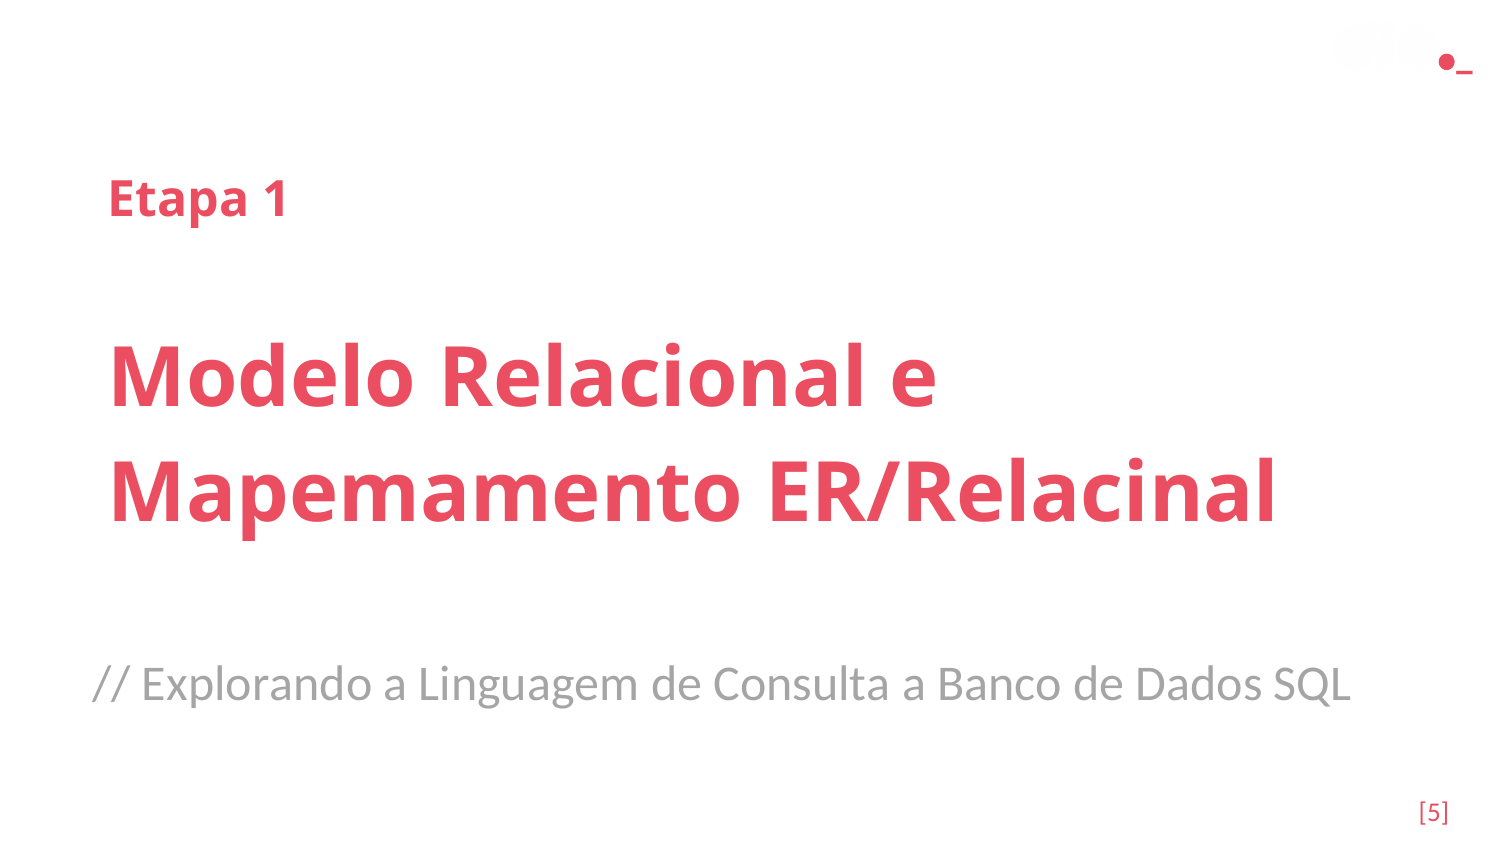

Etapa 1
Modelo Relacional e Mapemamento ER/Relacinal
// Explorando a Linguagem de Consulta a Banco de Dados SQL